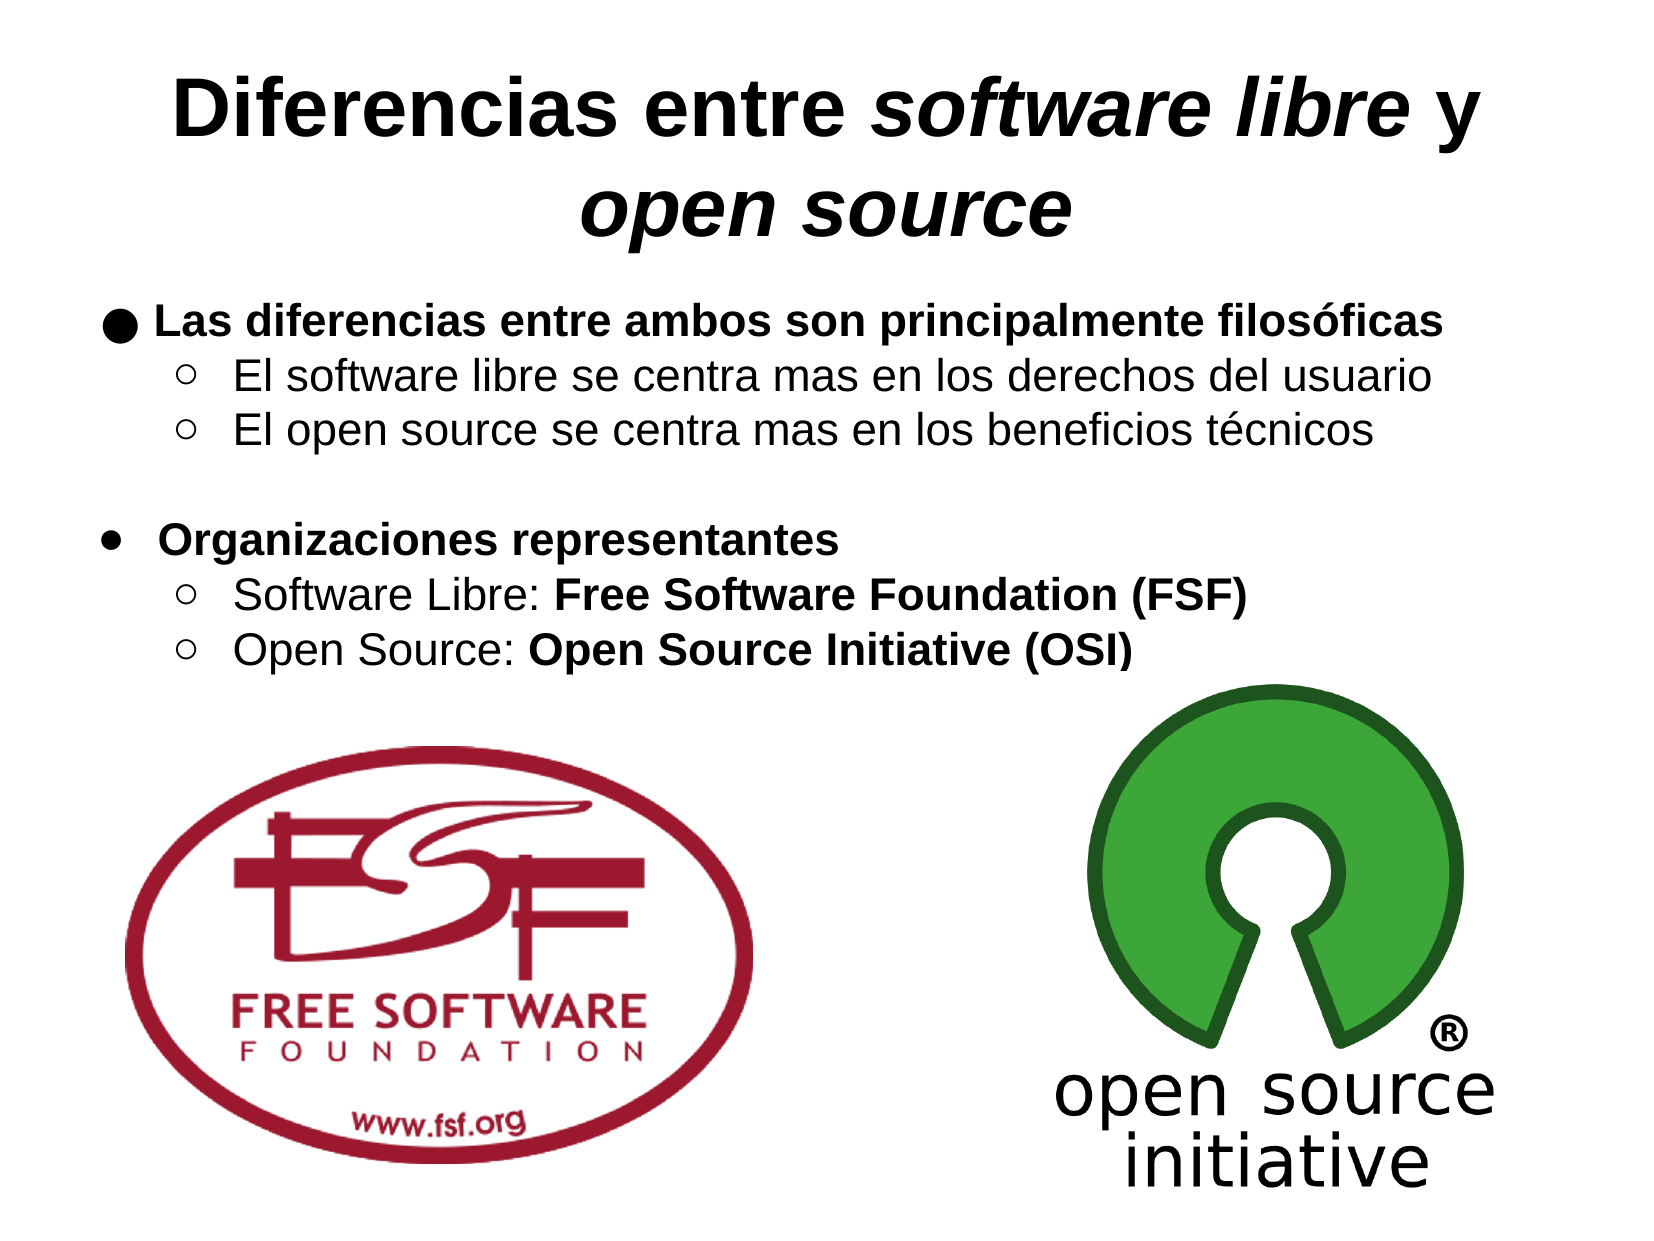

Diferencias entre software libre y open source
Las diferencias entre ambos son principalmente filosóficas
El software libre se centra mas en los derechos del usuario
El open source se centra mas en los beneficios técnicos
Organizaciones representantes
Software Libre: Free Software Foundation (FSF)
Open Source: Open Source Initiative (OSI)